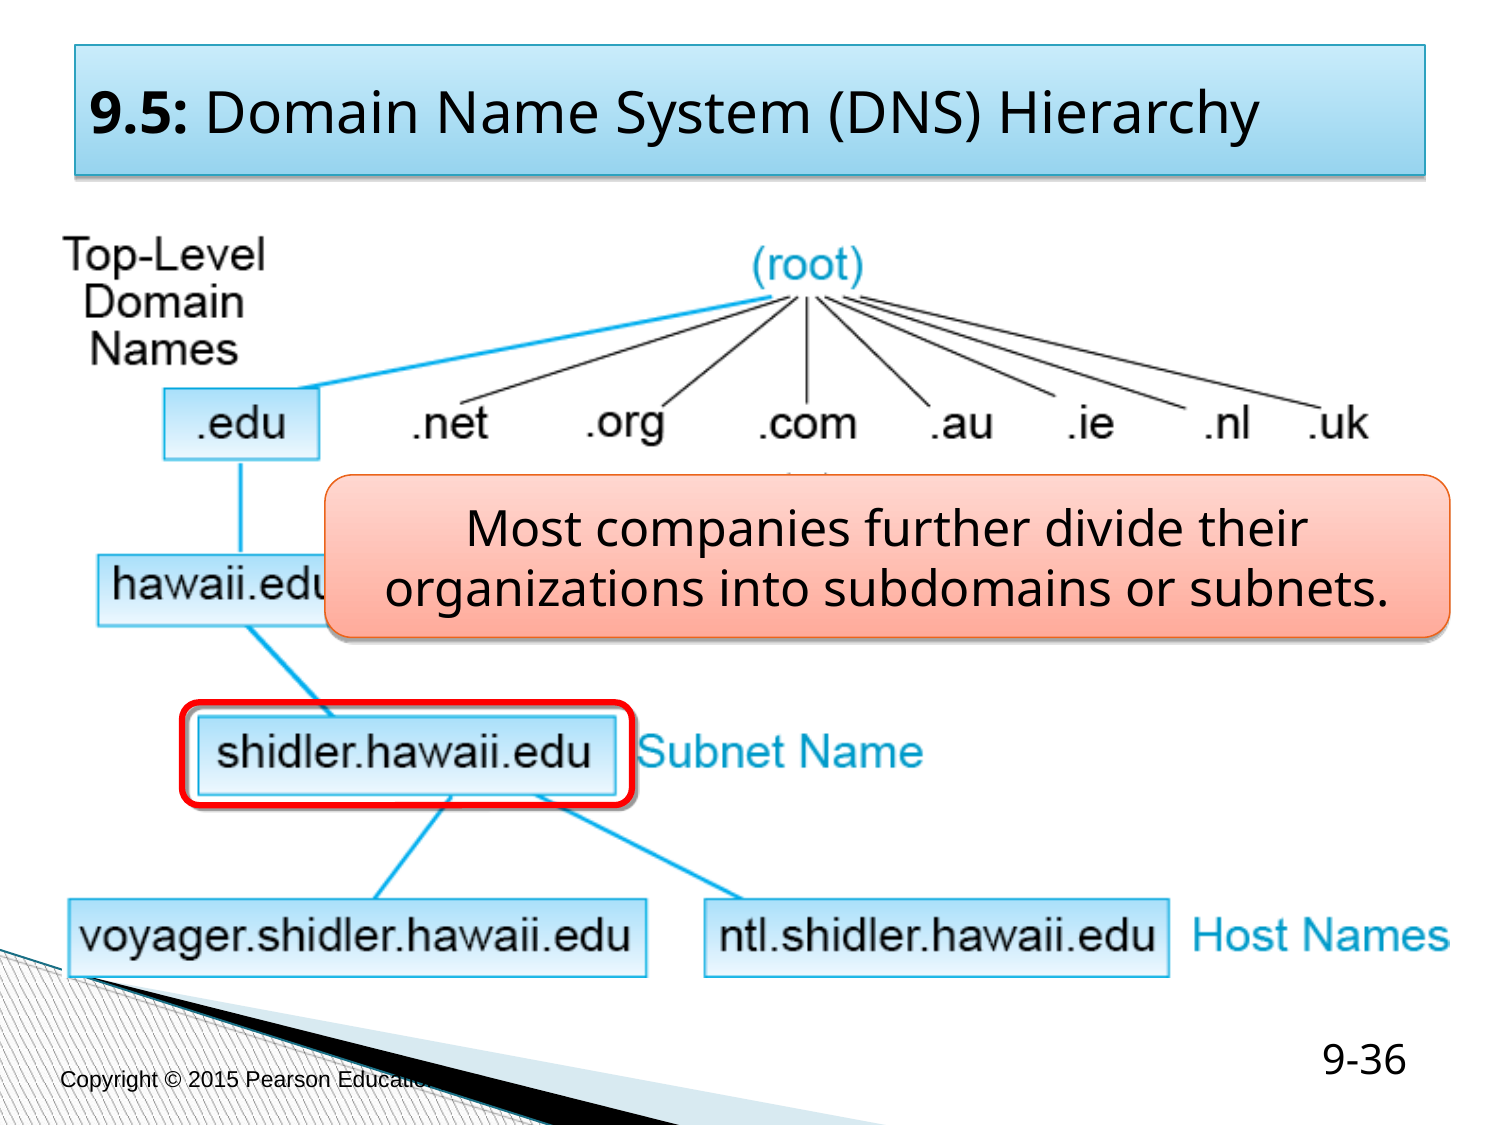

# 9.5: Domain Name System (DNS) Hierarchy
Most companies further divide their organizations into subdomains or subnets.
Copyright © 2015 Pearson Education, Inc.